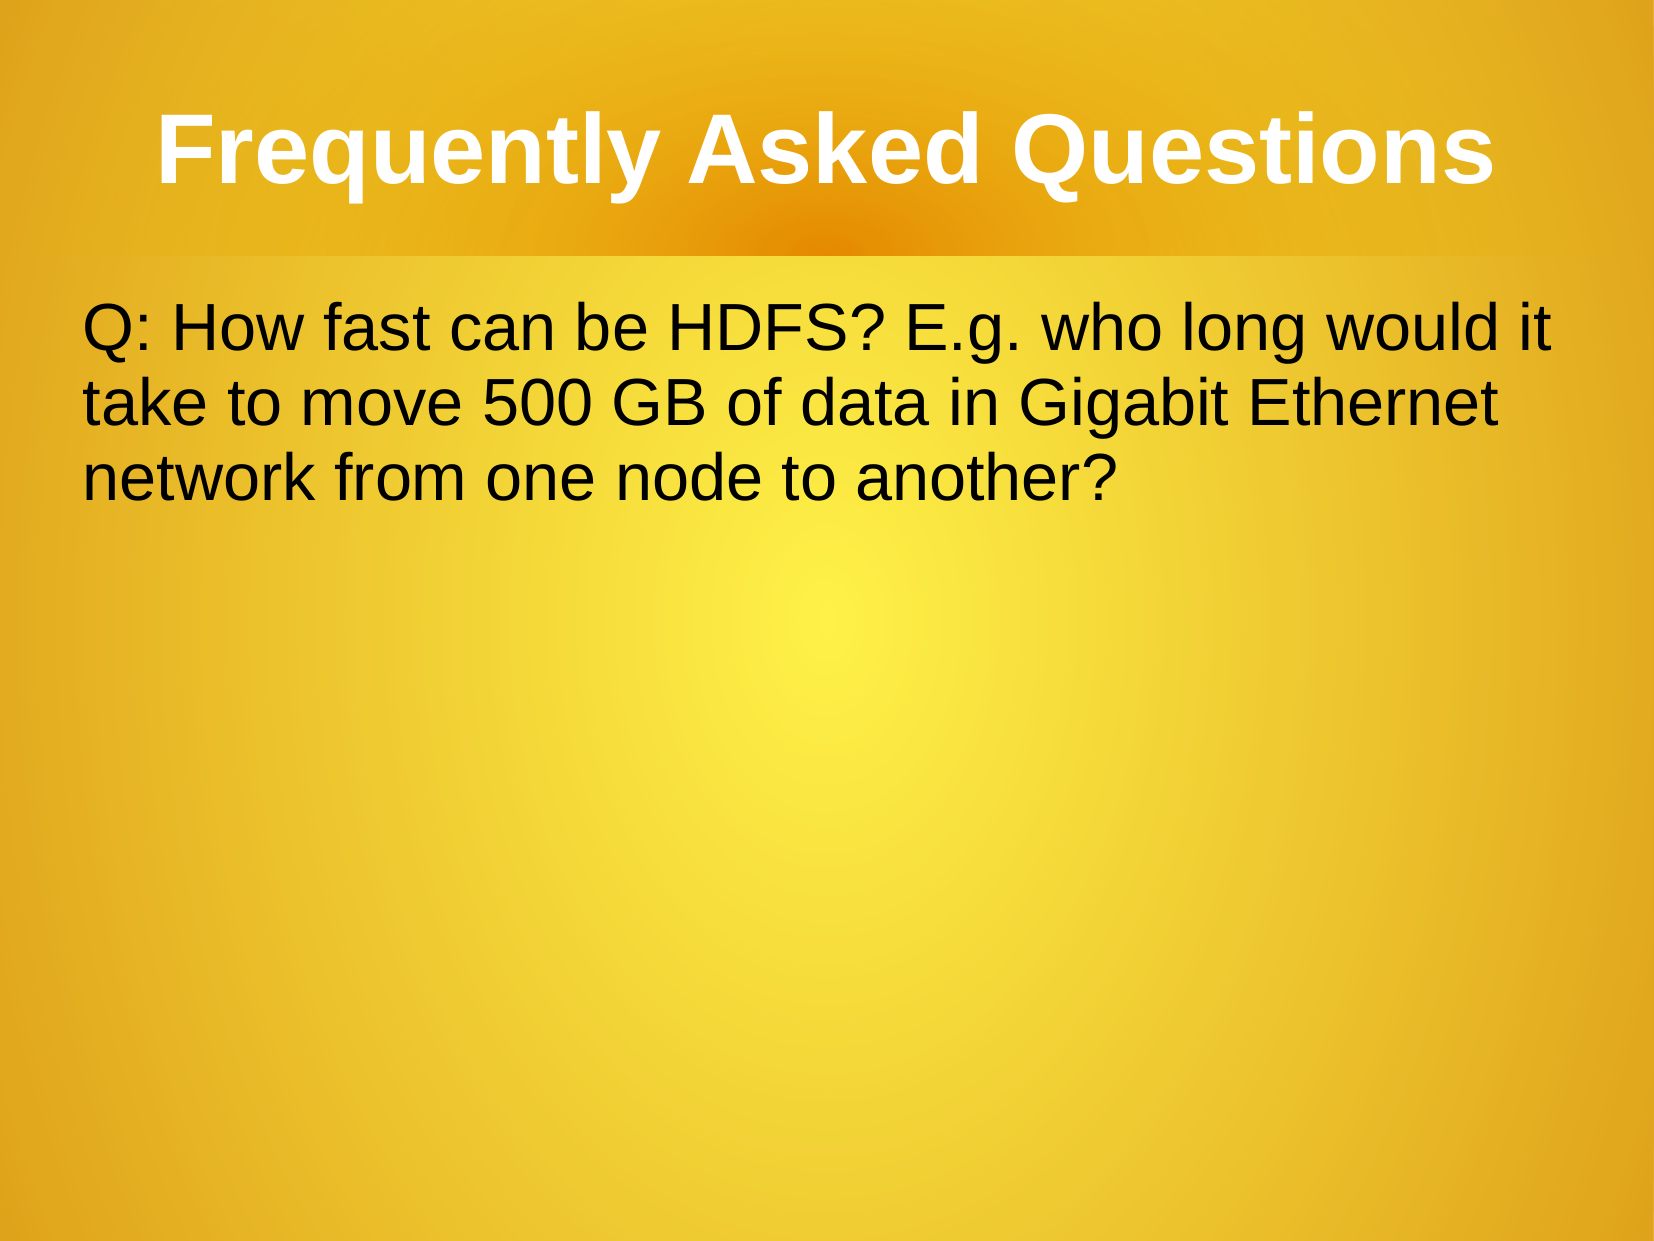

# Frequently Asked Questions
Q: How fast can be HDFS? E.g. who long would it take to move 500 GB of data in Gigabit Ethernet network from one node to another?